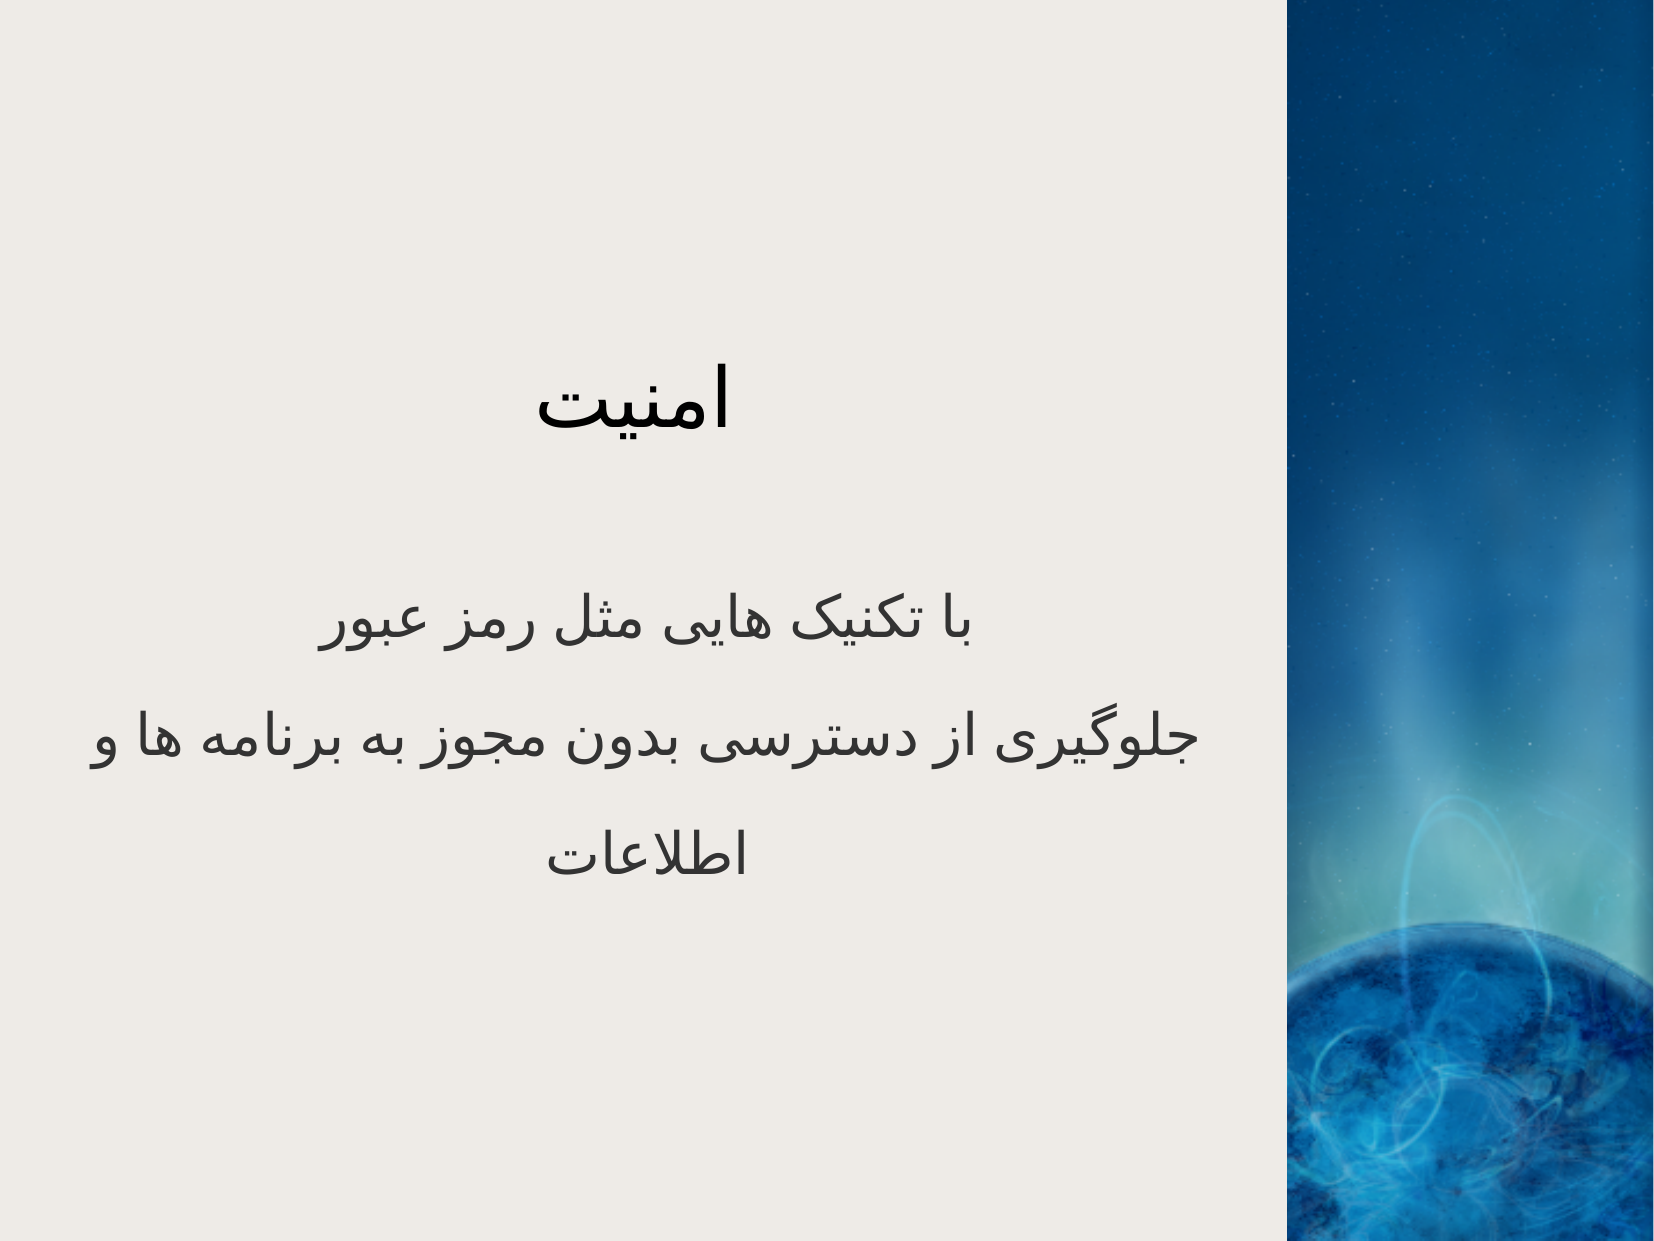

# Agenda
امنیت
با تکنیک هایی مثل رمز عبور
جلوگیری از دسترسی بدون مجوز به برنامه ها و اطلاعات